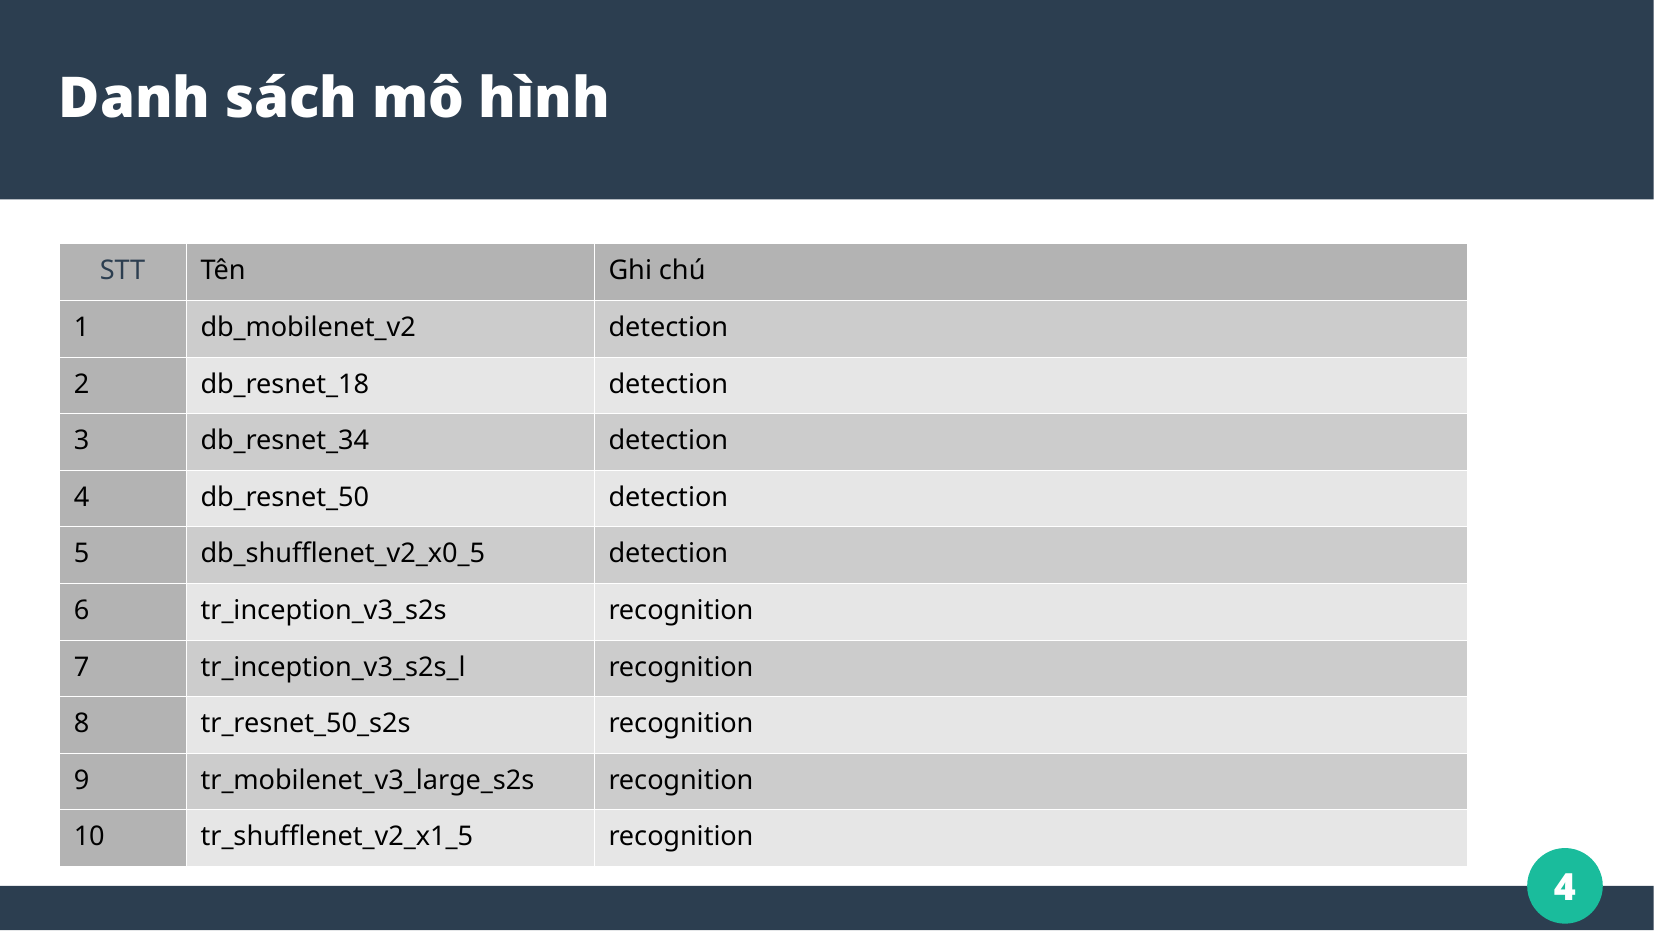

# Danh sách mô hình
| STT | Tên | Ghi chú |
| --- | --- | --- |
| 1 | db\_mobilenet\_v2 | detection |
| 2 | db\_resnet\_18 | detection |
| 3 | db\_resnet\_34 | detection |
| 4 | db\_resnet\_50 | detection |
| 5 | db\_shufflenet\_v2\_x0\_5 | detection |
| 6 | tr\_inception\_v3\_s2s | recognition |
| 7 | tr\_inception\_v3\_s2s\_l | recognition |
| 8 | tr\_resnet\_50\_s2s | recognition |
| 9 | tr\_mobilenet\_v3\_large\_s2s | recognition |
| 10 | tr\_shufflenet\_v2\_x1\_5 | recognition |